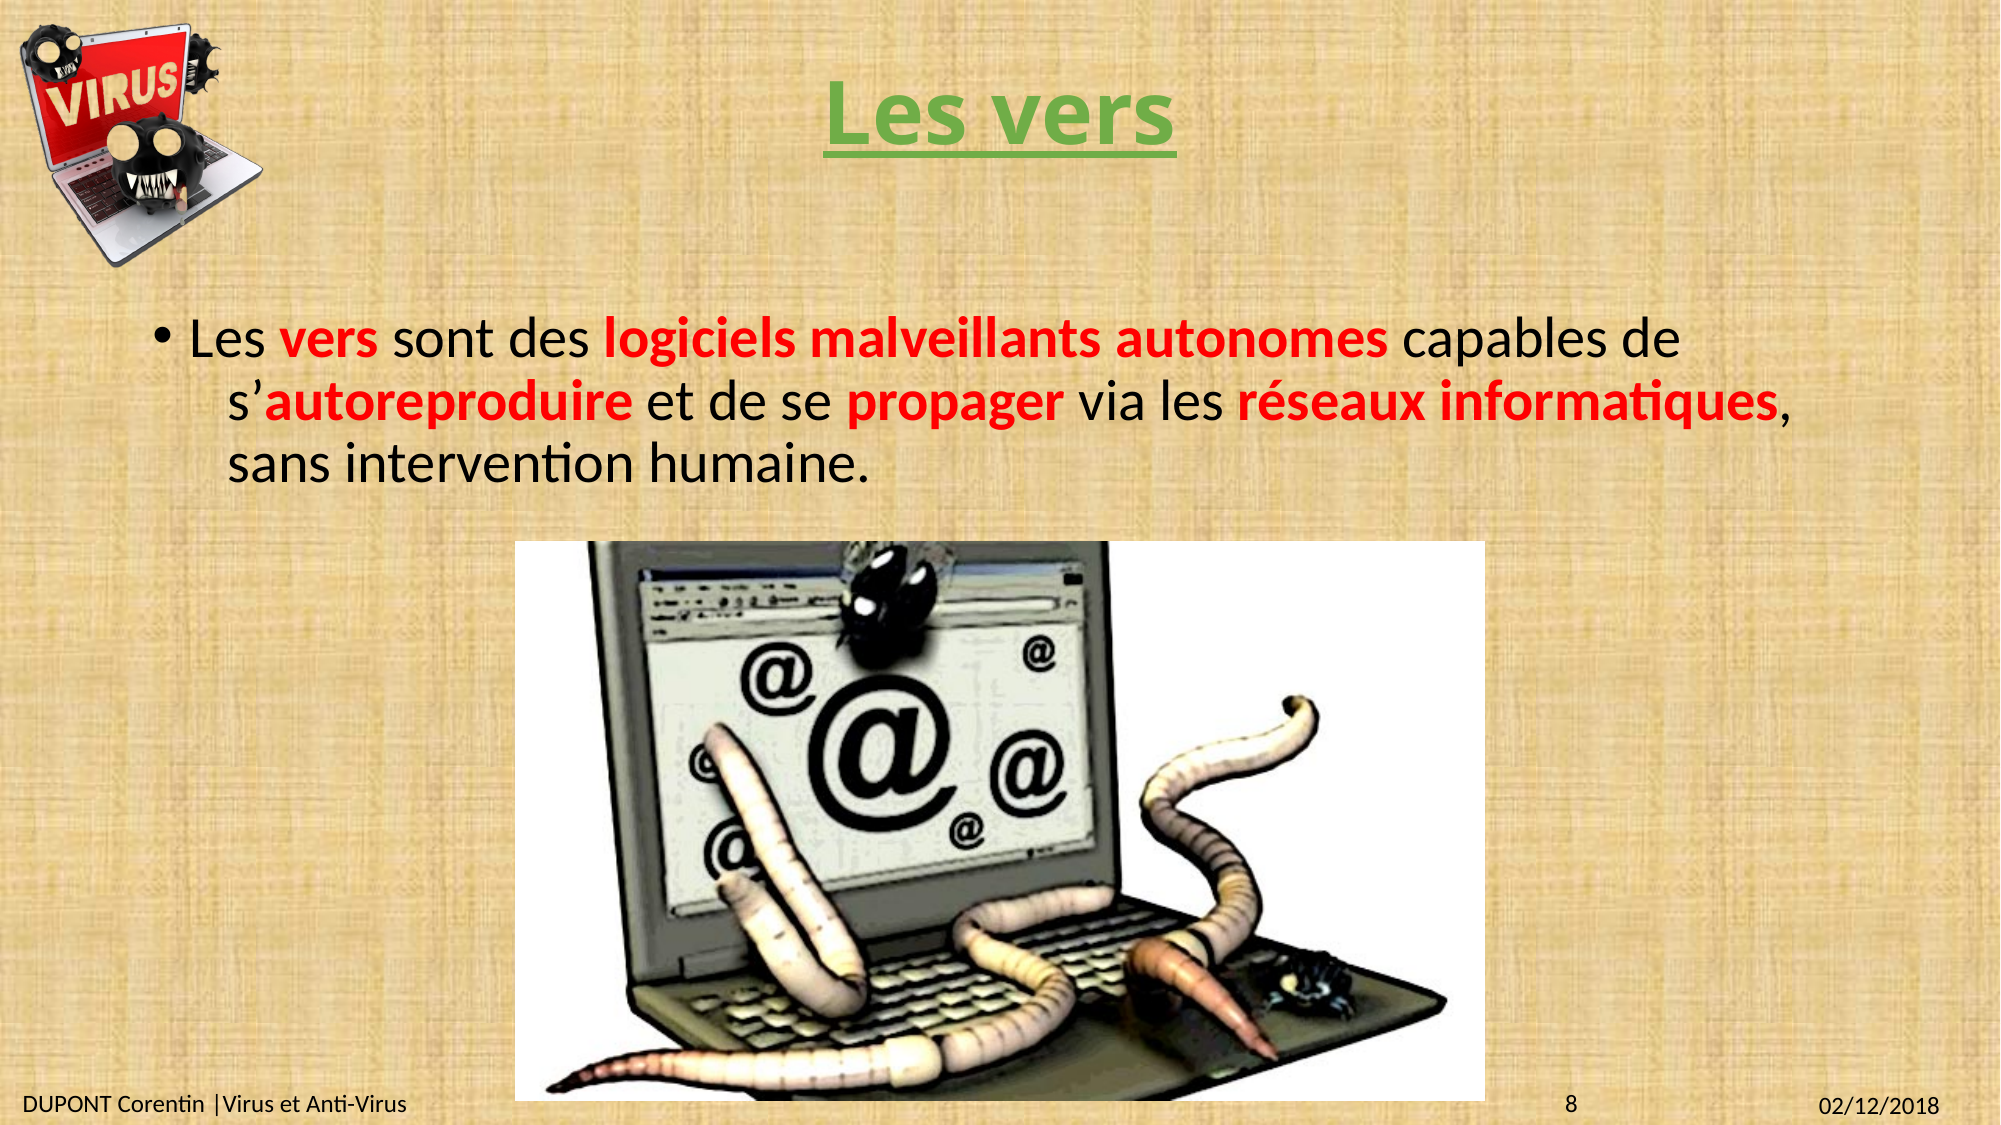

# Les vers
Les vers sont des logiciels malveillants autonomes capables de s’autoreproduire et de se propager via les réseaux informatiques, sans intervention humaine.
DUPONT Corentin |Virus et Anti-Virus
02/12/2018